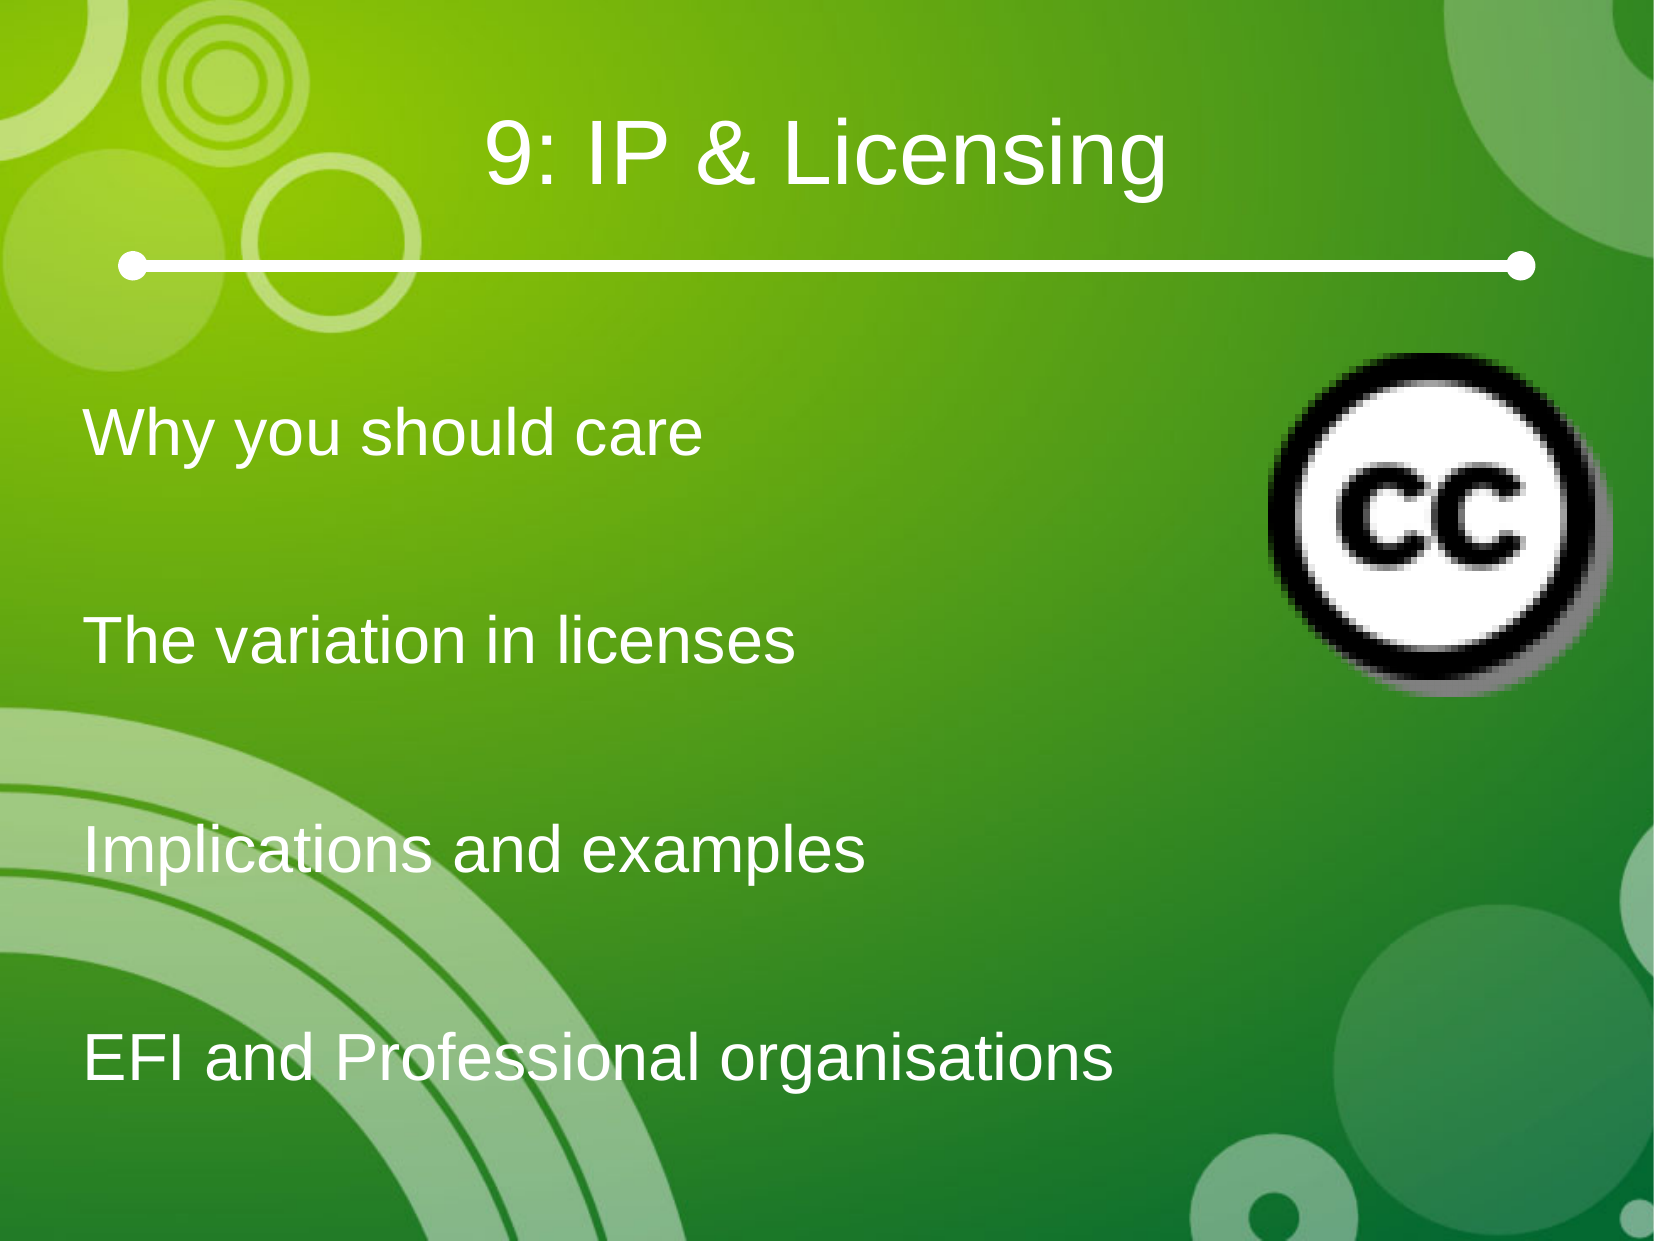

# 9: IP & Licensing
Why you should care
The variation in licenses
Implications and examples
EFI and Professional organisations